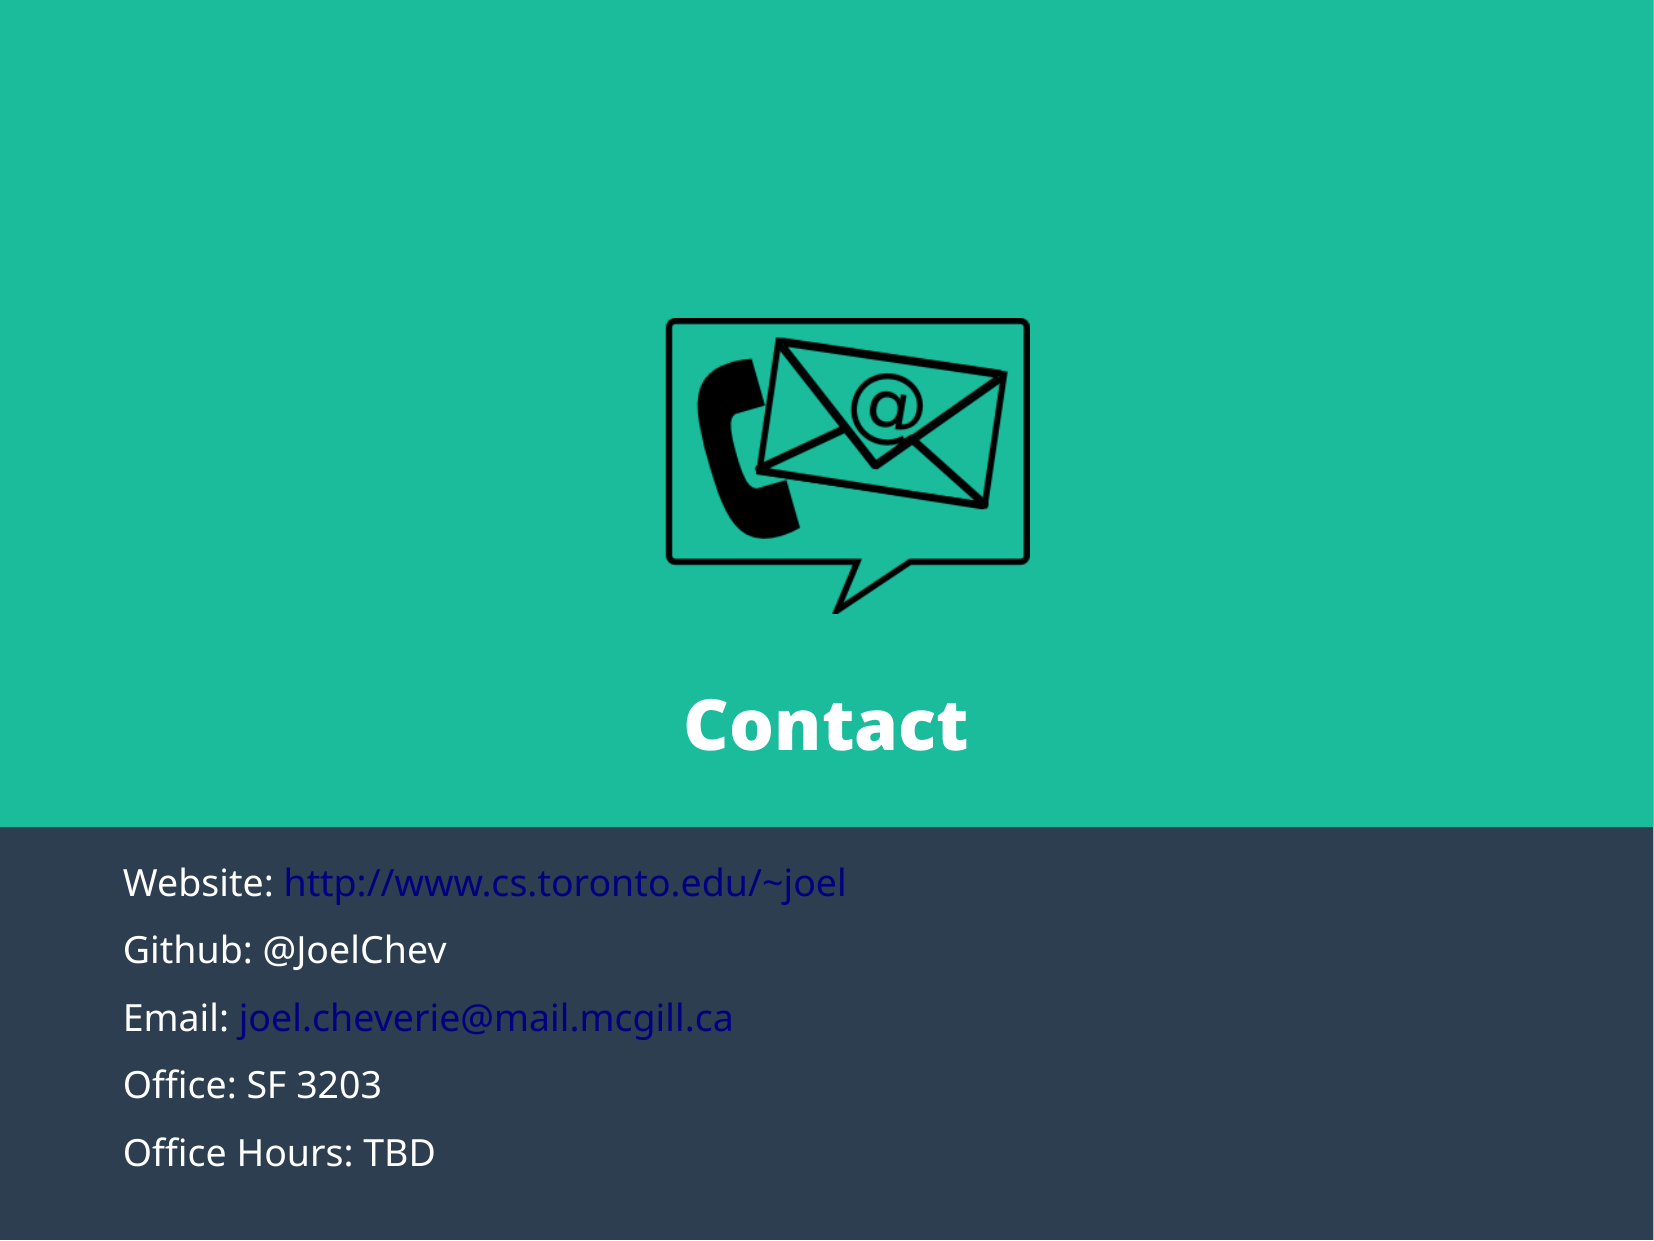

# Contact
Website: http://www.cs.toronto.edu/~joel
Github: @JoelChev
Email: joel.cheverie@mail.mcgill.ca
Office: SF 3203
Office Hours: TBD